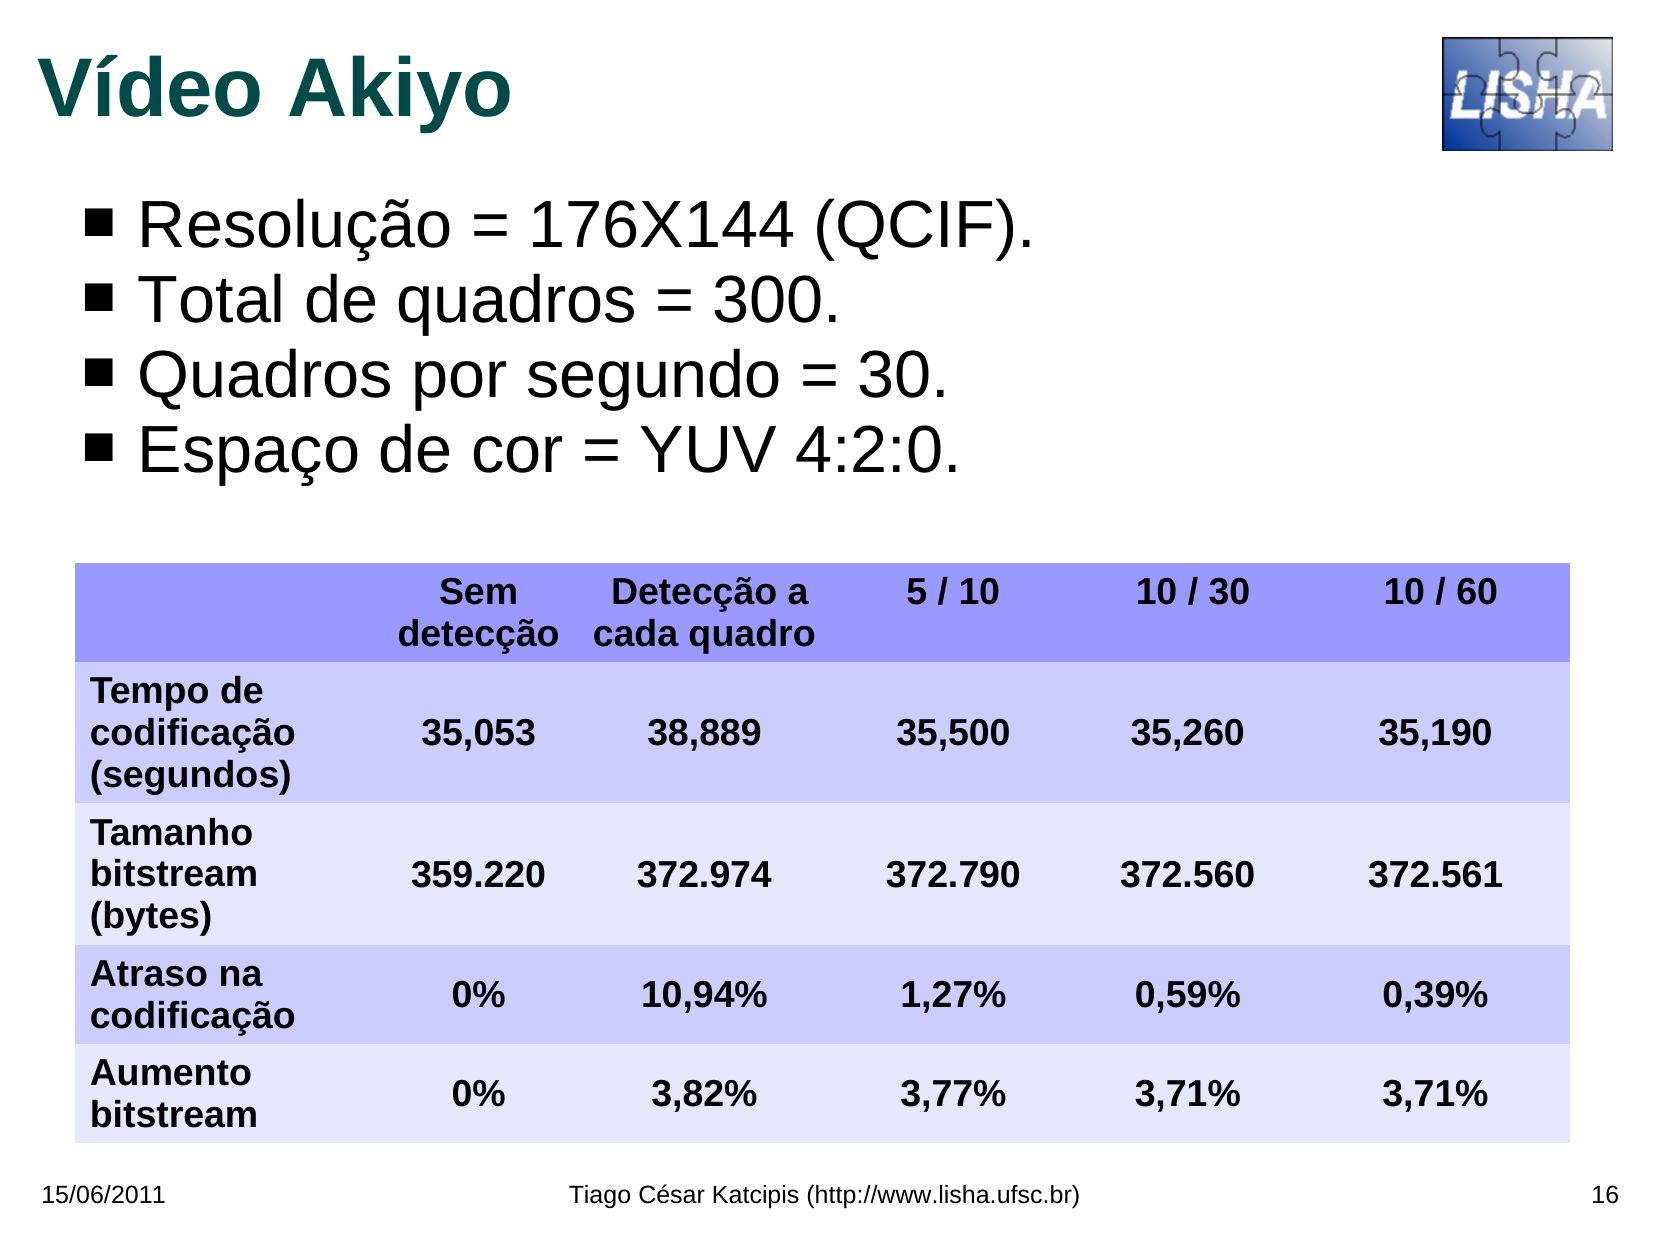

# Vídeo Akiyo
Resolução = 176X144 (QCIF).
Total de quadros = 300.
Quadros por segundo = 30.
Espaço de cor = YUV 4:2:0.
| | Sem detecção | Detecção a cada quadro | 5 / 10 | 10 / 30 | 10 / 60 |
| --- | --- | --- | --- | --- | --- |
| Tempo de codificação (segundos) | 35,053 | 38,889 | 35,500 | 35,260 | 35,190 |
| Tamanho bitstream (bytes) | 359.220 | 372.974 | 372.790 | 372.560 | 372.561 |
| Atraso na codificação | 0% | 10,94% | 1,27% | 0,59% | 0,39% |
| Aumento bitstream | 0% | 3,82% | 3,77% | 3,71% | 3,71% |